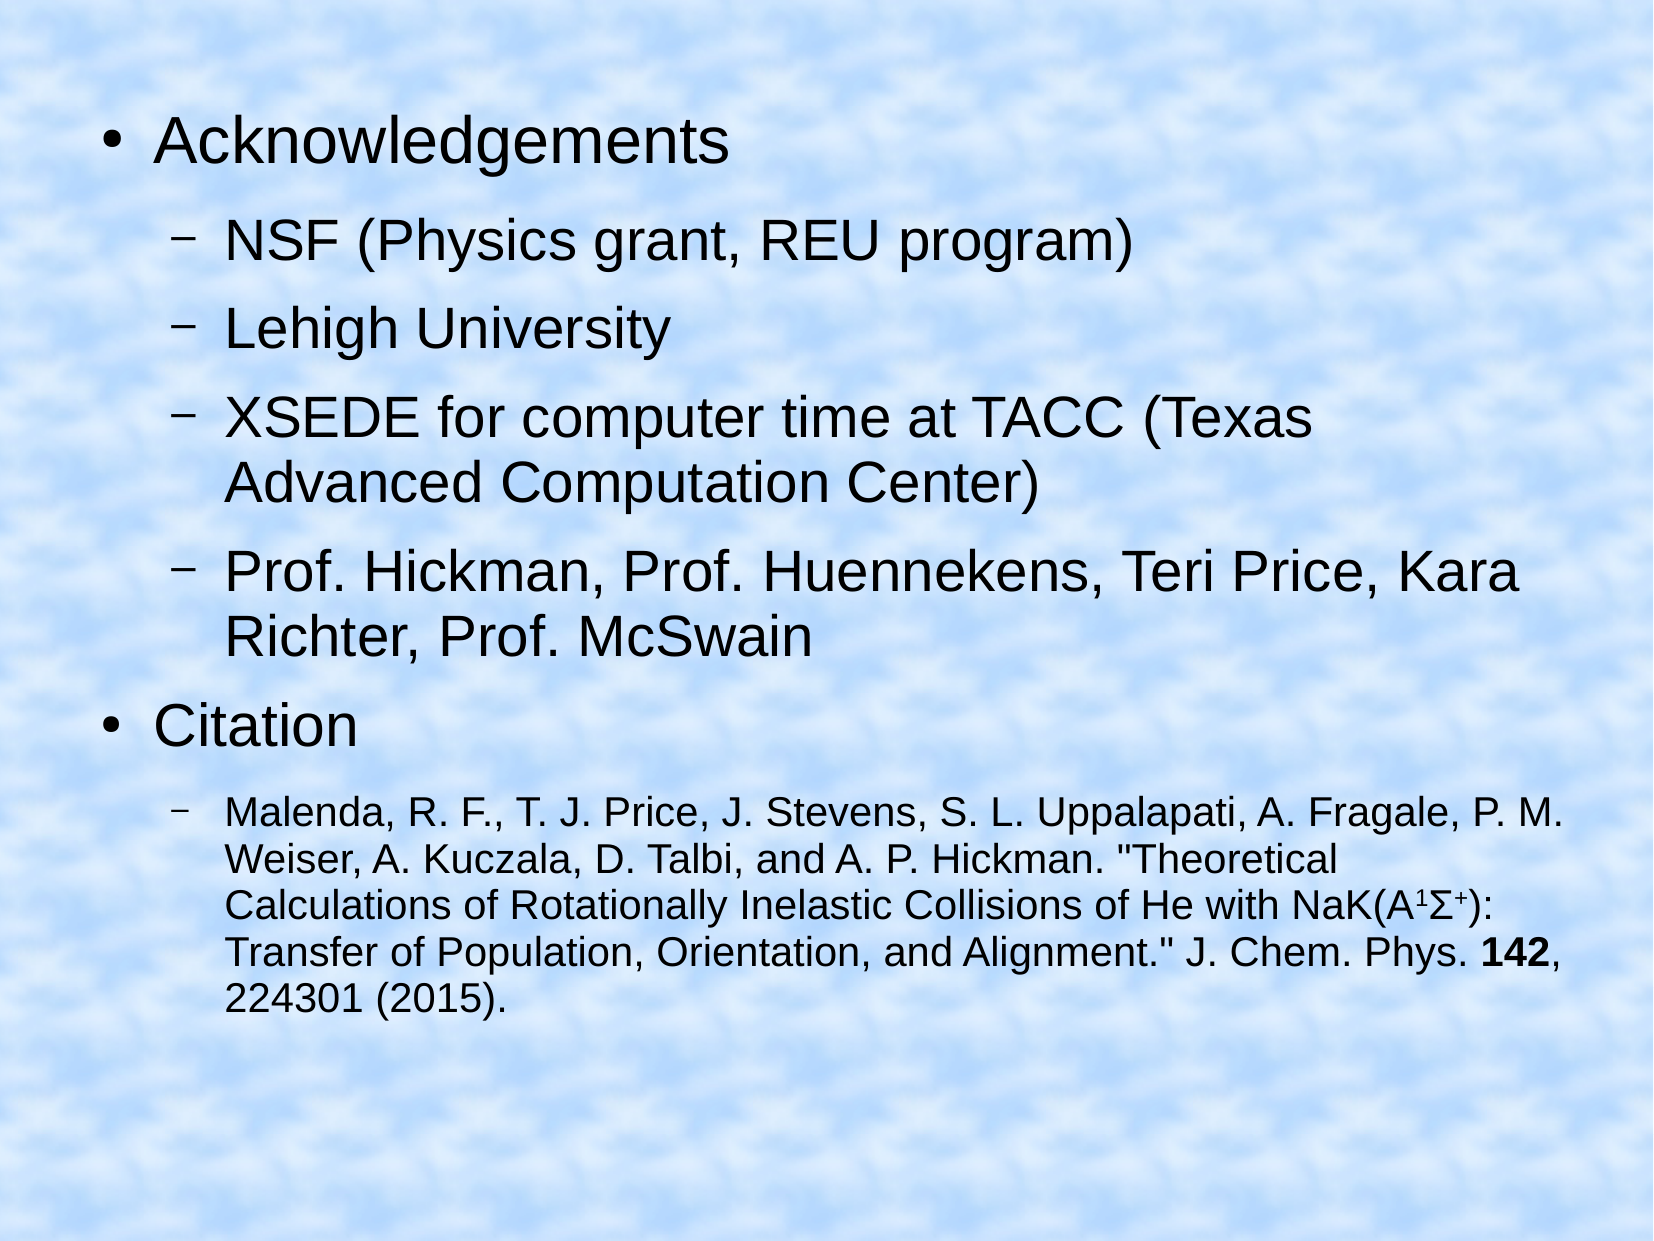

# Acknowledgements
NSF (Physics grant, REU program)
Lehigh University
XSEDE for computer time at TACC (Texas Advanced Computation Center)
Prof. Hickman, Prof. Huennekens, Teri Price, Kara Richter, Prof. McSwain
Citation
Malenda, R. F., T. J. Price, J. Stevens, S. L. Uppalapati, A. Fragale, P. M. Weiser, A. Kuczala, D. Talbi, and A. P. Hickman. "Theoretical Calculations of Rotationally Inelastic Collisions of He with NaK(A1Σ+): Transfer of Population, Orientation, and Alignment." J. Chem. Phys. 142, 224301 (2015).